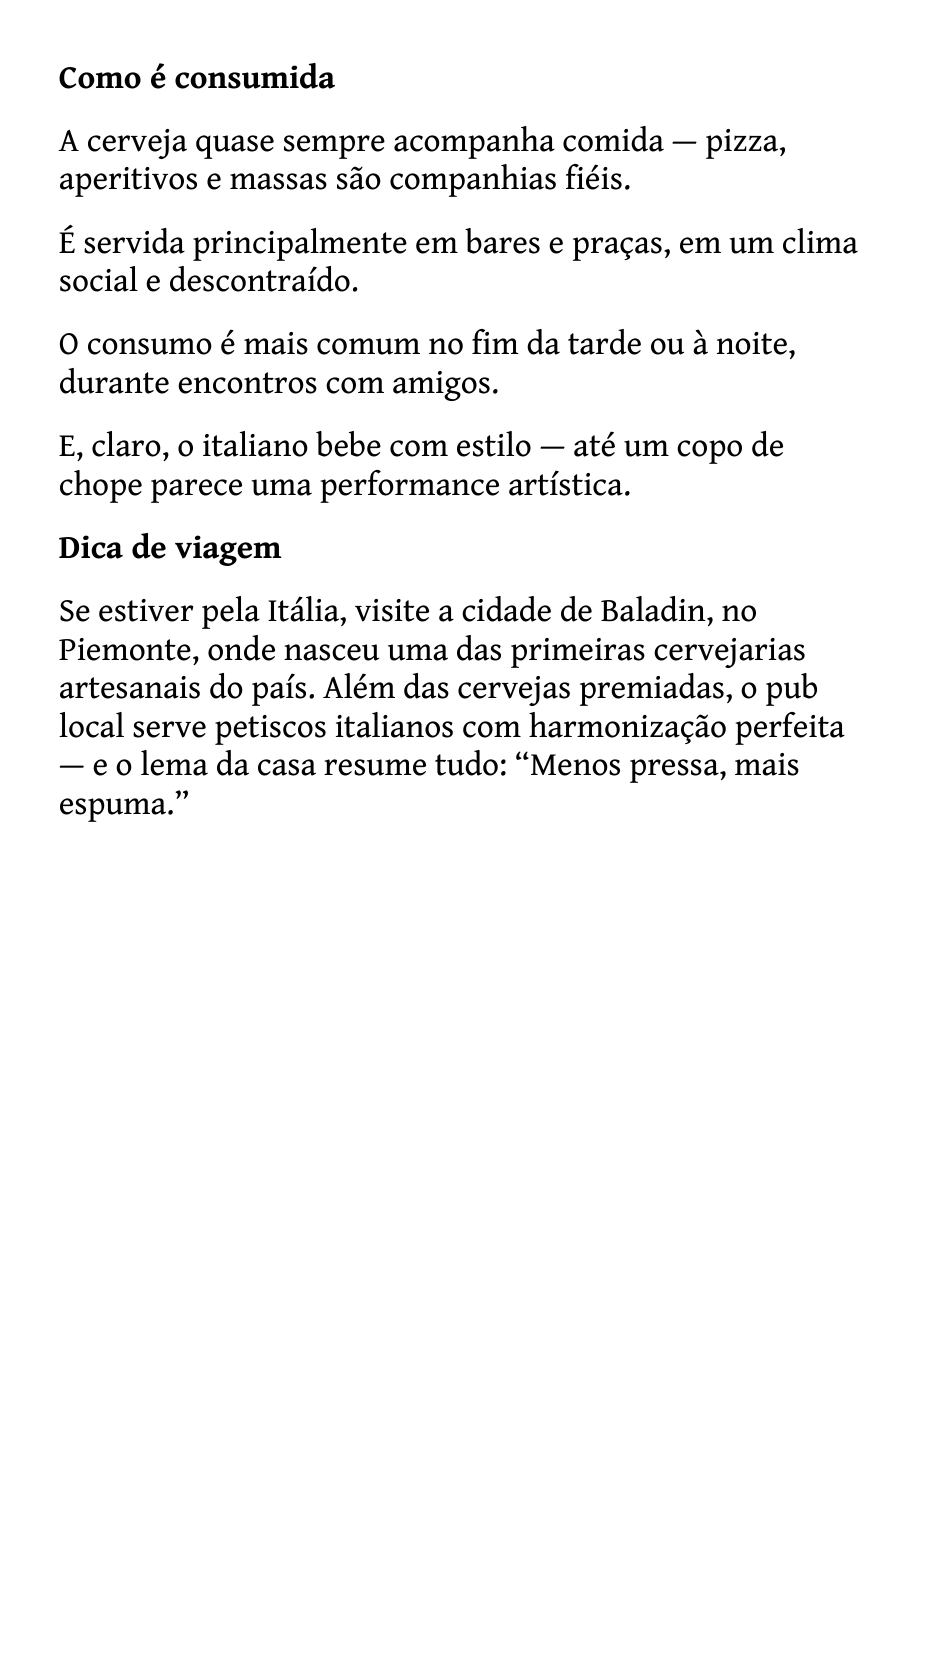

# Como é consumida
A cerveja quase sempre acompanha comida — pizza, aperitivos e massas são companhias fiéis.
É servida principalmente em bares e praças, em um clima social e descontraído.
O consumo é mais comum no fim da tarde ou à noite, durante encontros com amigos.
E, claro, o italiano bebe com estilo — até um copo de chope parece uma performance artística.
Dica de viagem
Se estiver pela Itália, visite a cidade de Baladin, no Piemonte, onde nasceu uma das primeiras cervejarias artesanais do país. Além das cervejas premiadas, o pub local serve petiscos italianos com harmonização perfeita — e o lema da casa resume tudo: “Menos pressa, mais espuma.”